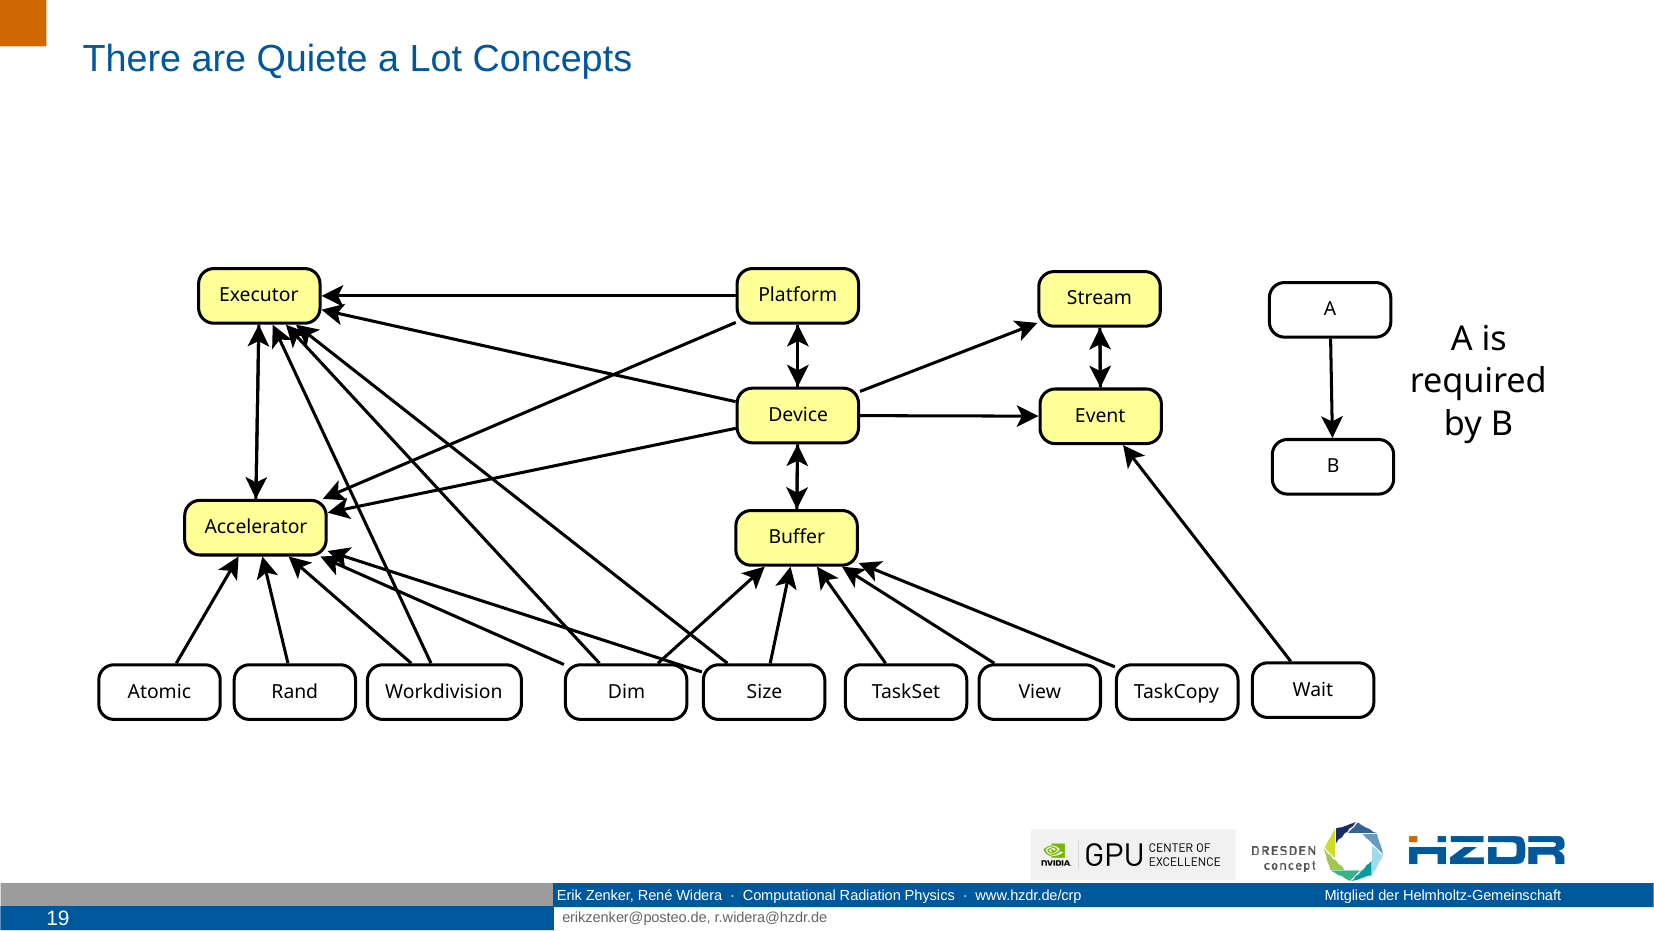

# There are Quiete a Lot Concepts